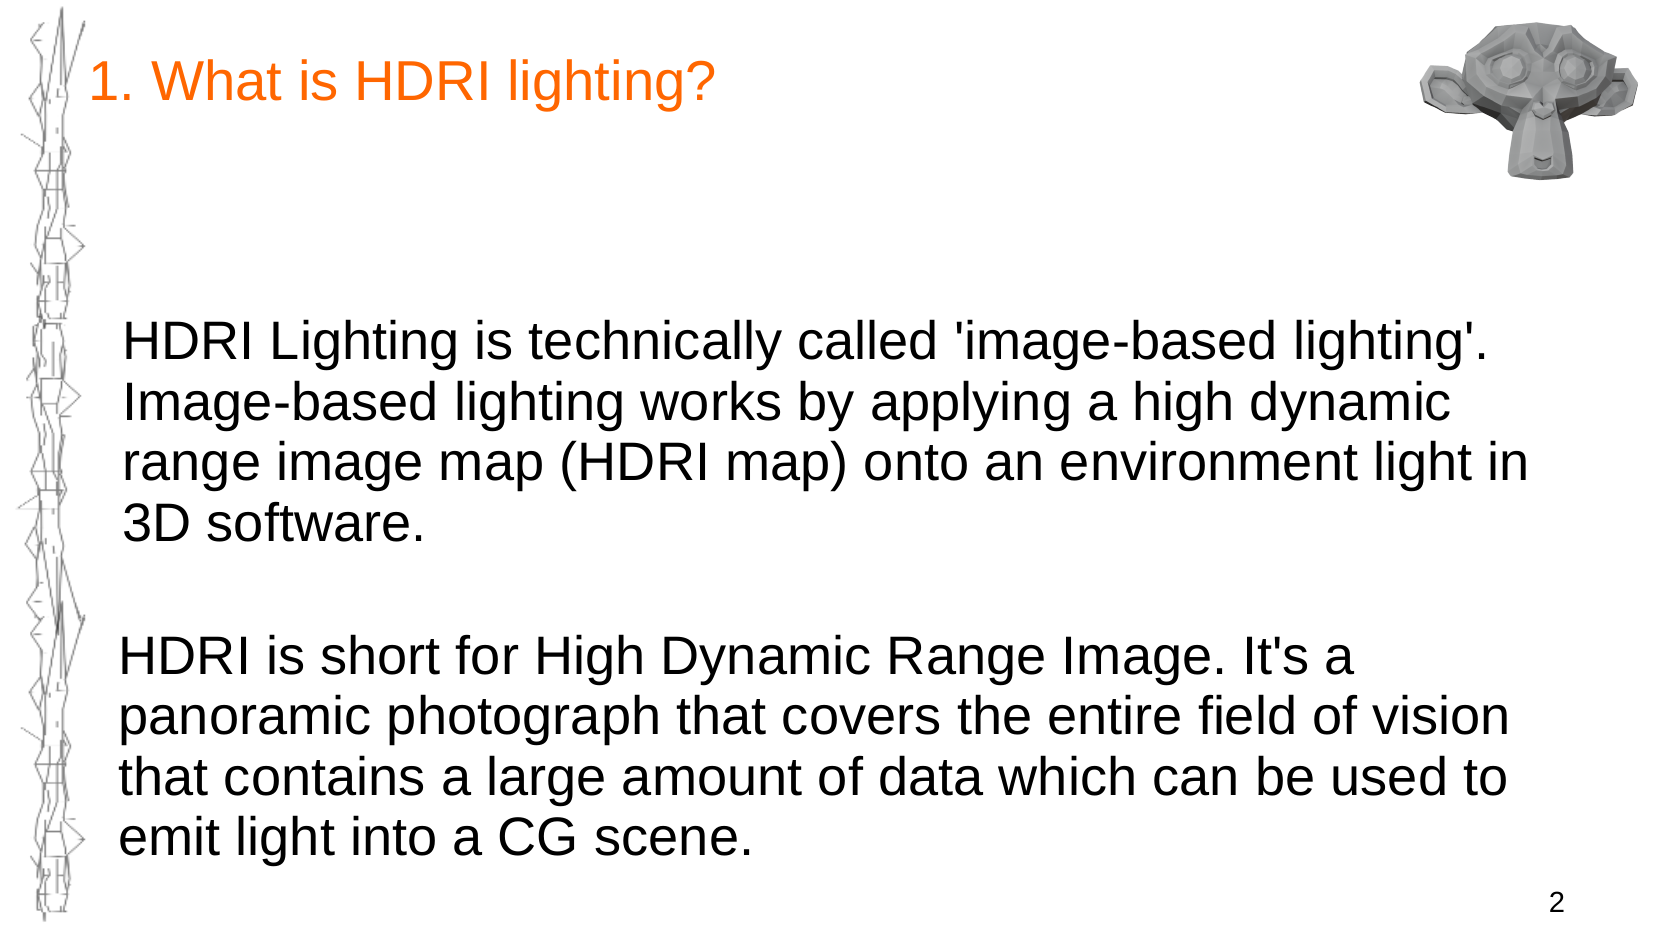

# 1. What is HDRI lighting?
HDRI Lighting is technically called 'image-based lighting'. Image-based lighting works by applying a high dynamic range image map (HDRI map) onto an environment light in 3D software.
HDRI is short for High Dynamic Range Image. It's a panoramic photograph that covers the entire field of vision that contains a large amount of data which can be used to emit light into a CG scene.
2